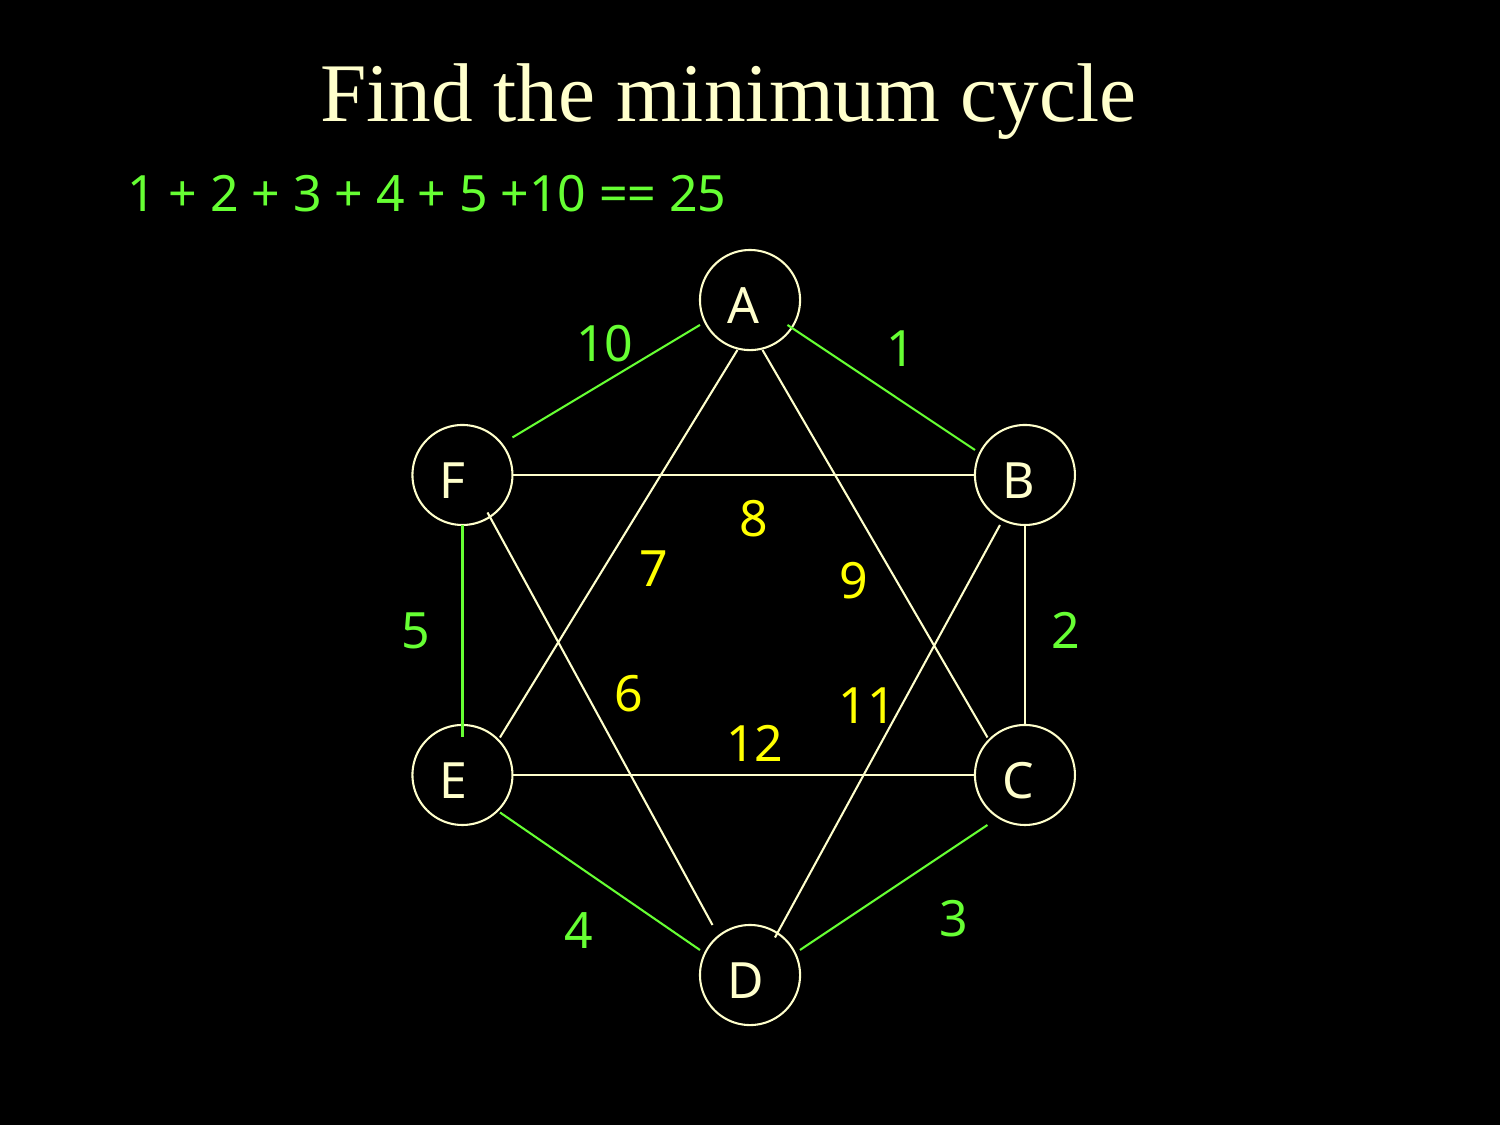

# Find the minimum cycle
1 + 2 + 3 + 4 + 5 +10 == 25
A
10
1
F
B
8
7
9
5
2
6
11
12
E
C
3
4
D